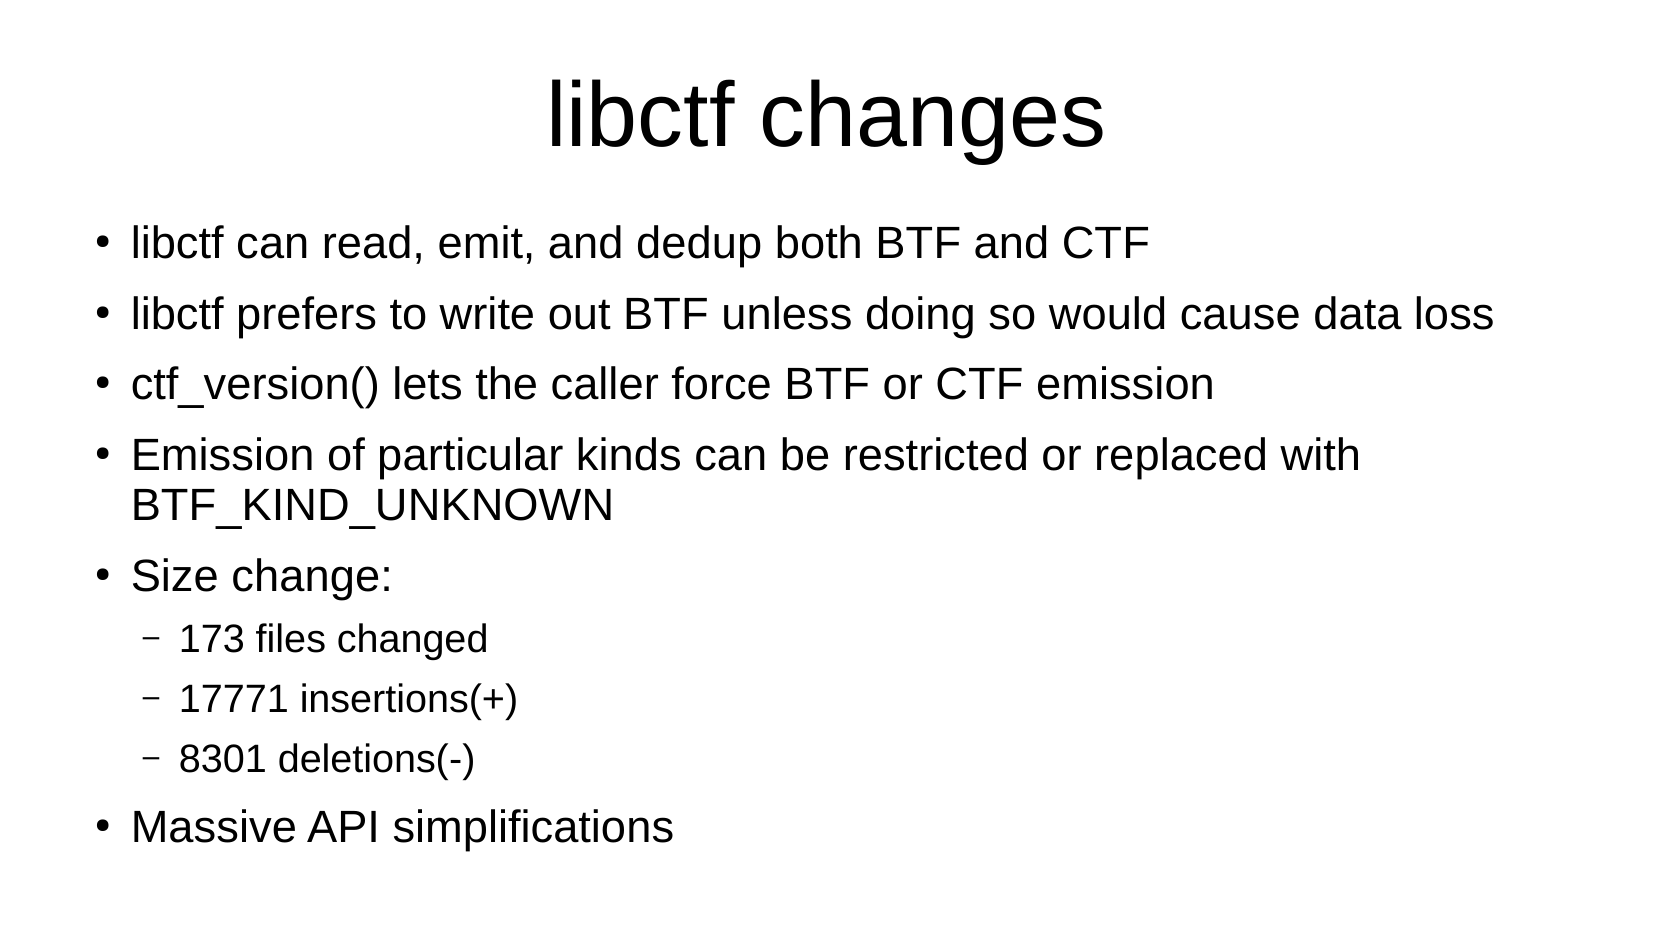

# libctf changes
libctf can read, emit, and dedup both BTF and CTF
libctf prefers to write out BTF unless doing so would cause data loss
ctf_version() lets the caller force BTF or CTF emission
Emission of particular kinds can be restricted or replaced with BTF_KIND_UNKNOWN
Size change:
173 files changed
17771 insertions(+)
8301 deletions(-)
Massive API simplifications